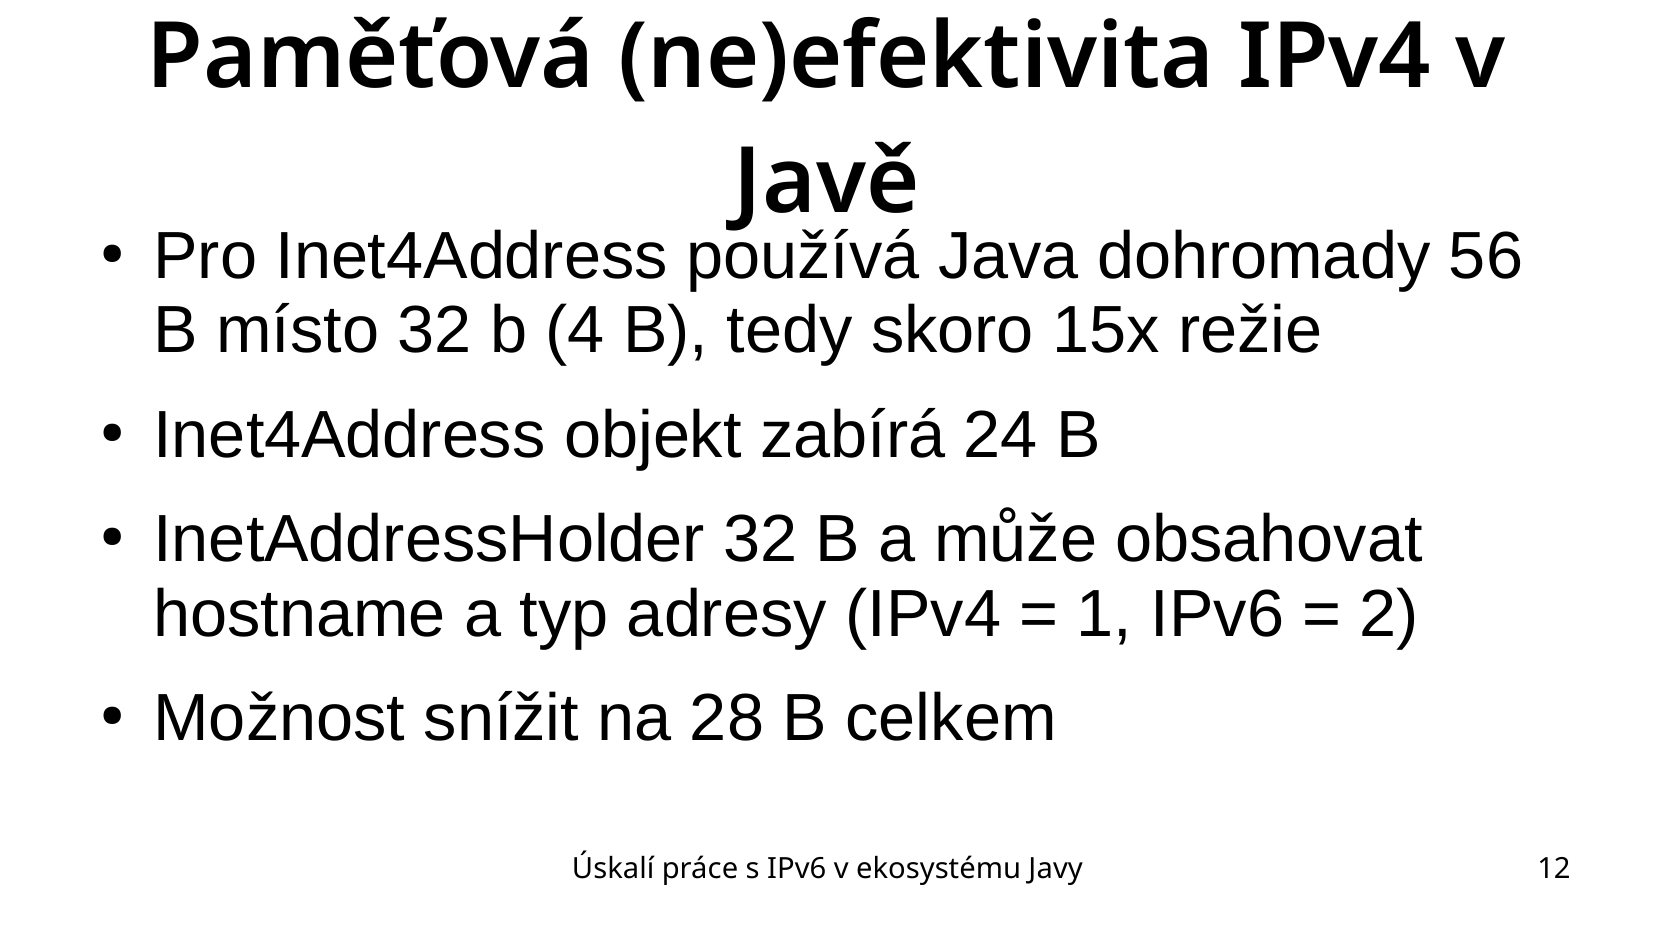

# Paměťová (ne)efektivita IPv4 v Javě
Pro Inet4Address používá Java dohromady 56 B místo 32 b (4 B), tedy skoro 15x režie
Inet4Address objekt zabírá 24 B
InetAddressHolder 32 B a může obsahovat hostname a typ adresy (IPv4 = 1, IPv6 = 2)
Možnost snížit na 28 B celkem
Úskalí práce s IPv6 v ekosystému Javy
12